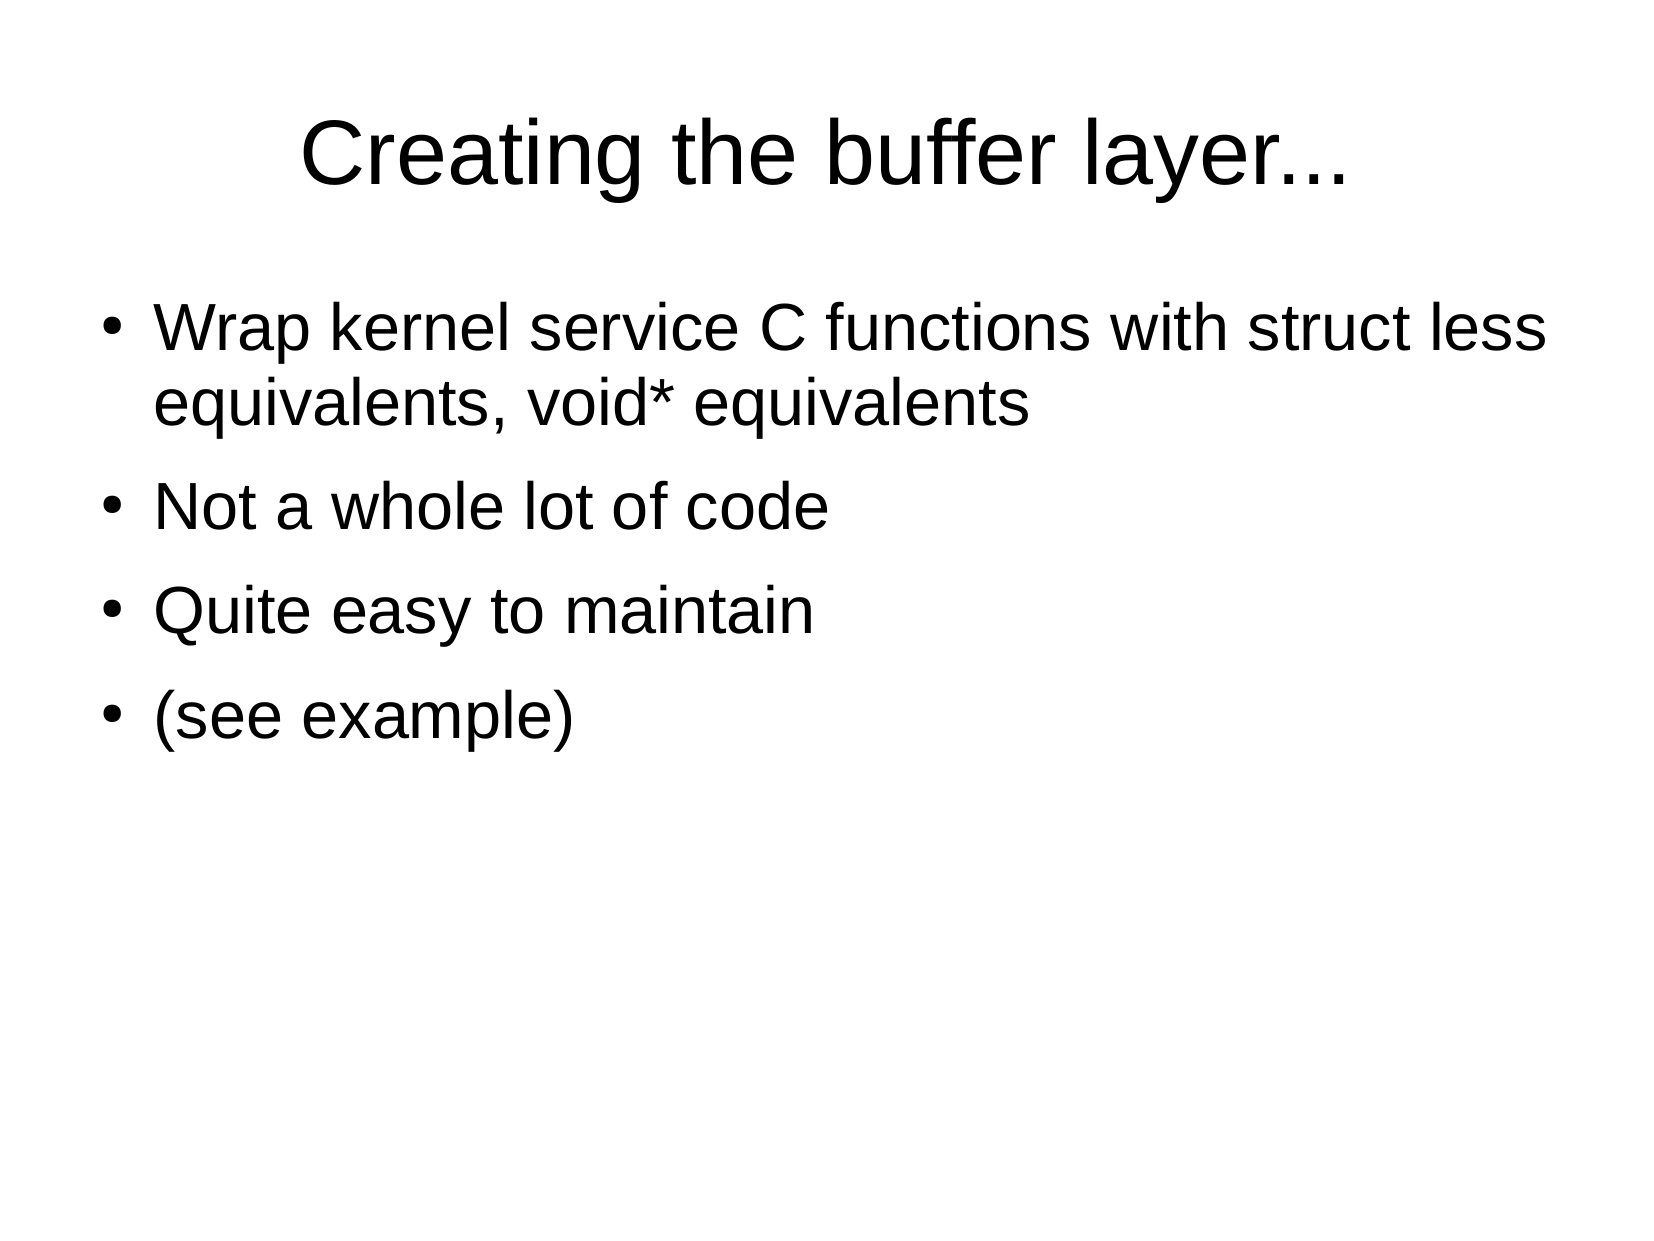

# Creating the buffer layer...
Wrap kernel service C functions with struct less equivalents, void* equivalents
Not a whole lot of code
Quite easy to maintain
(see example)